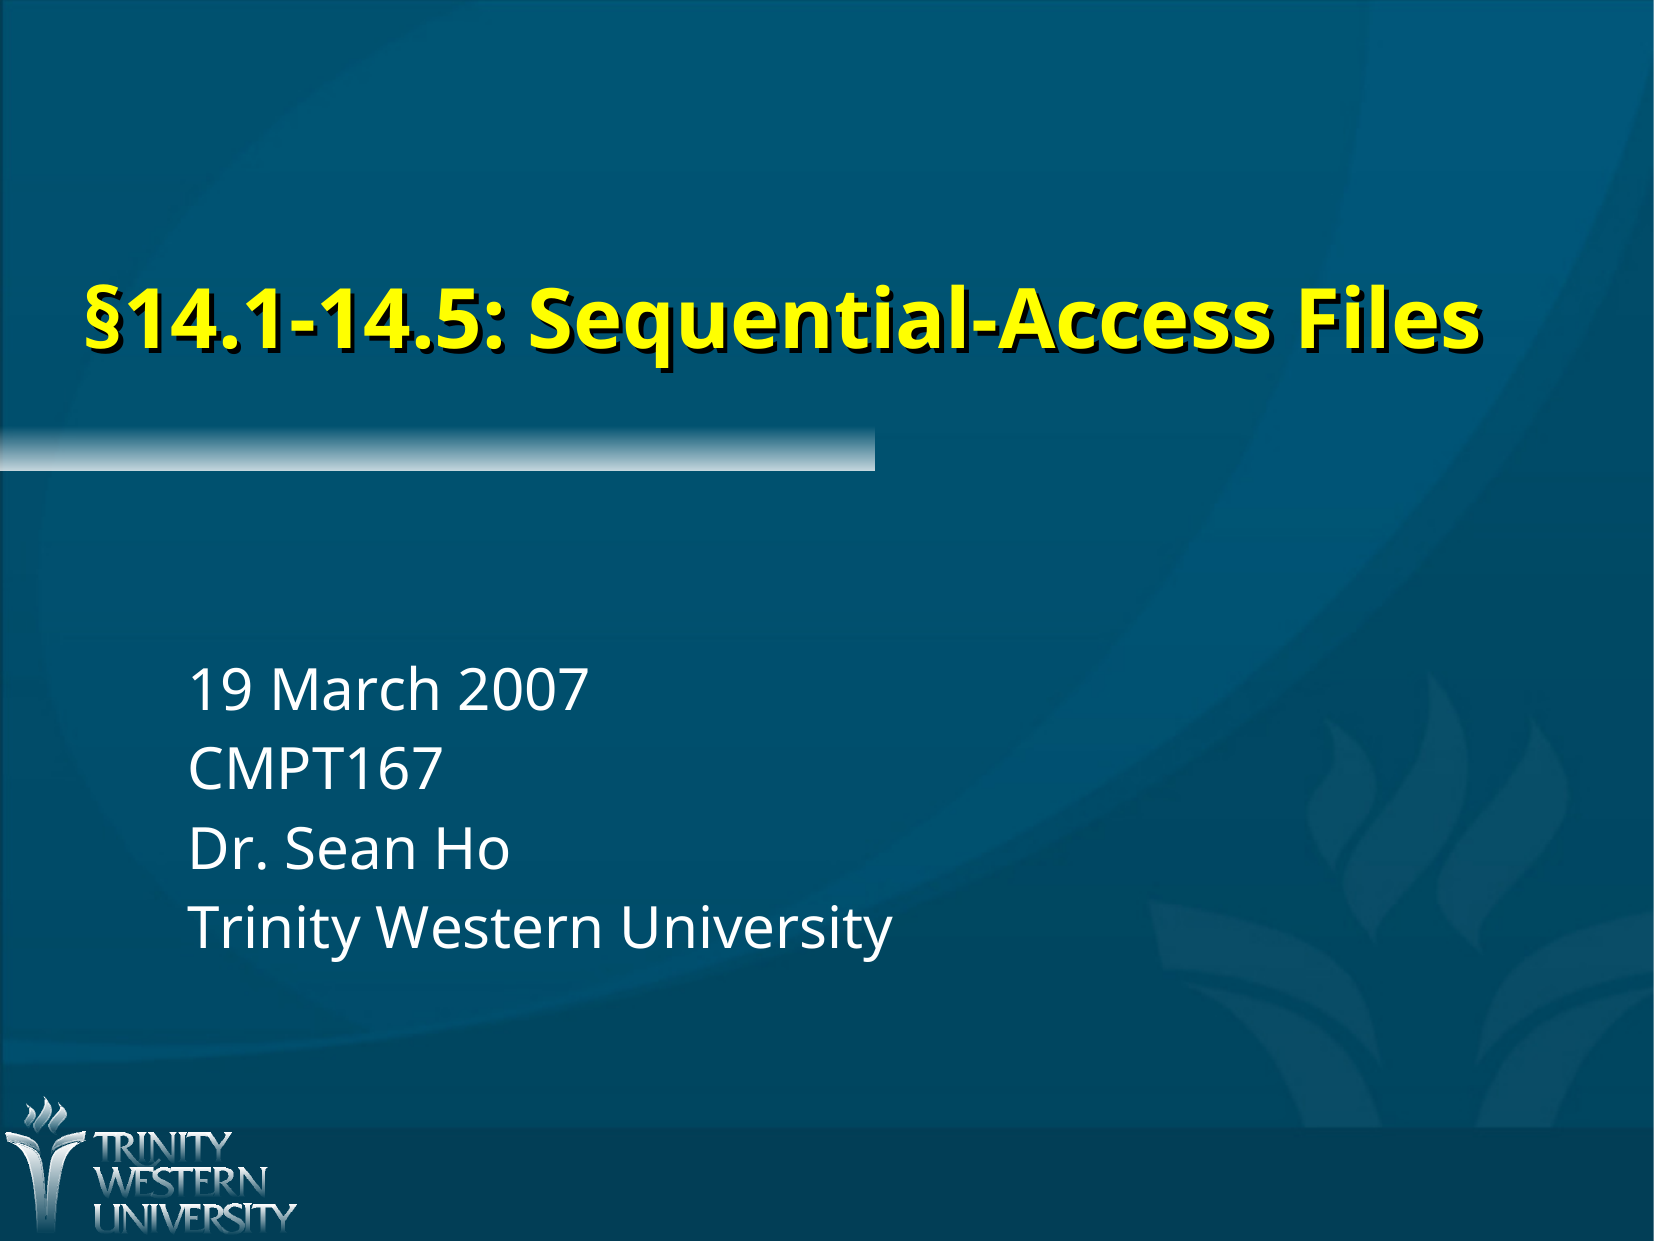

# §14.1-14.5: Sequential-Access Files
19 March 2007
CMPT167
Dr. Sean Ho
Trinity Western University